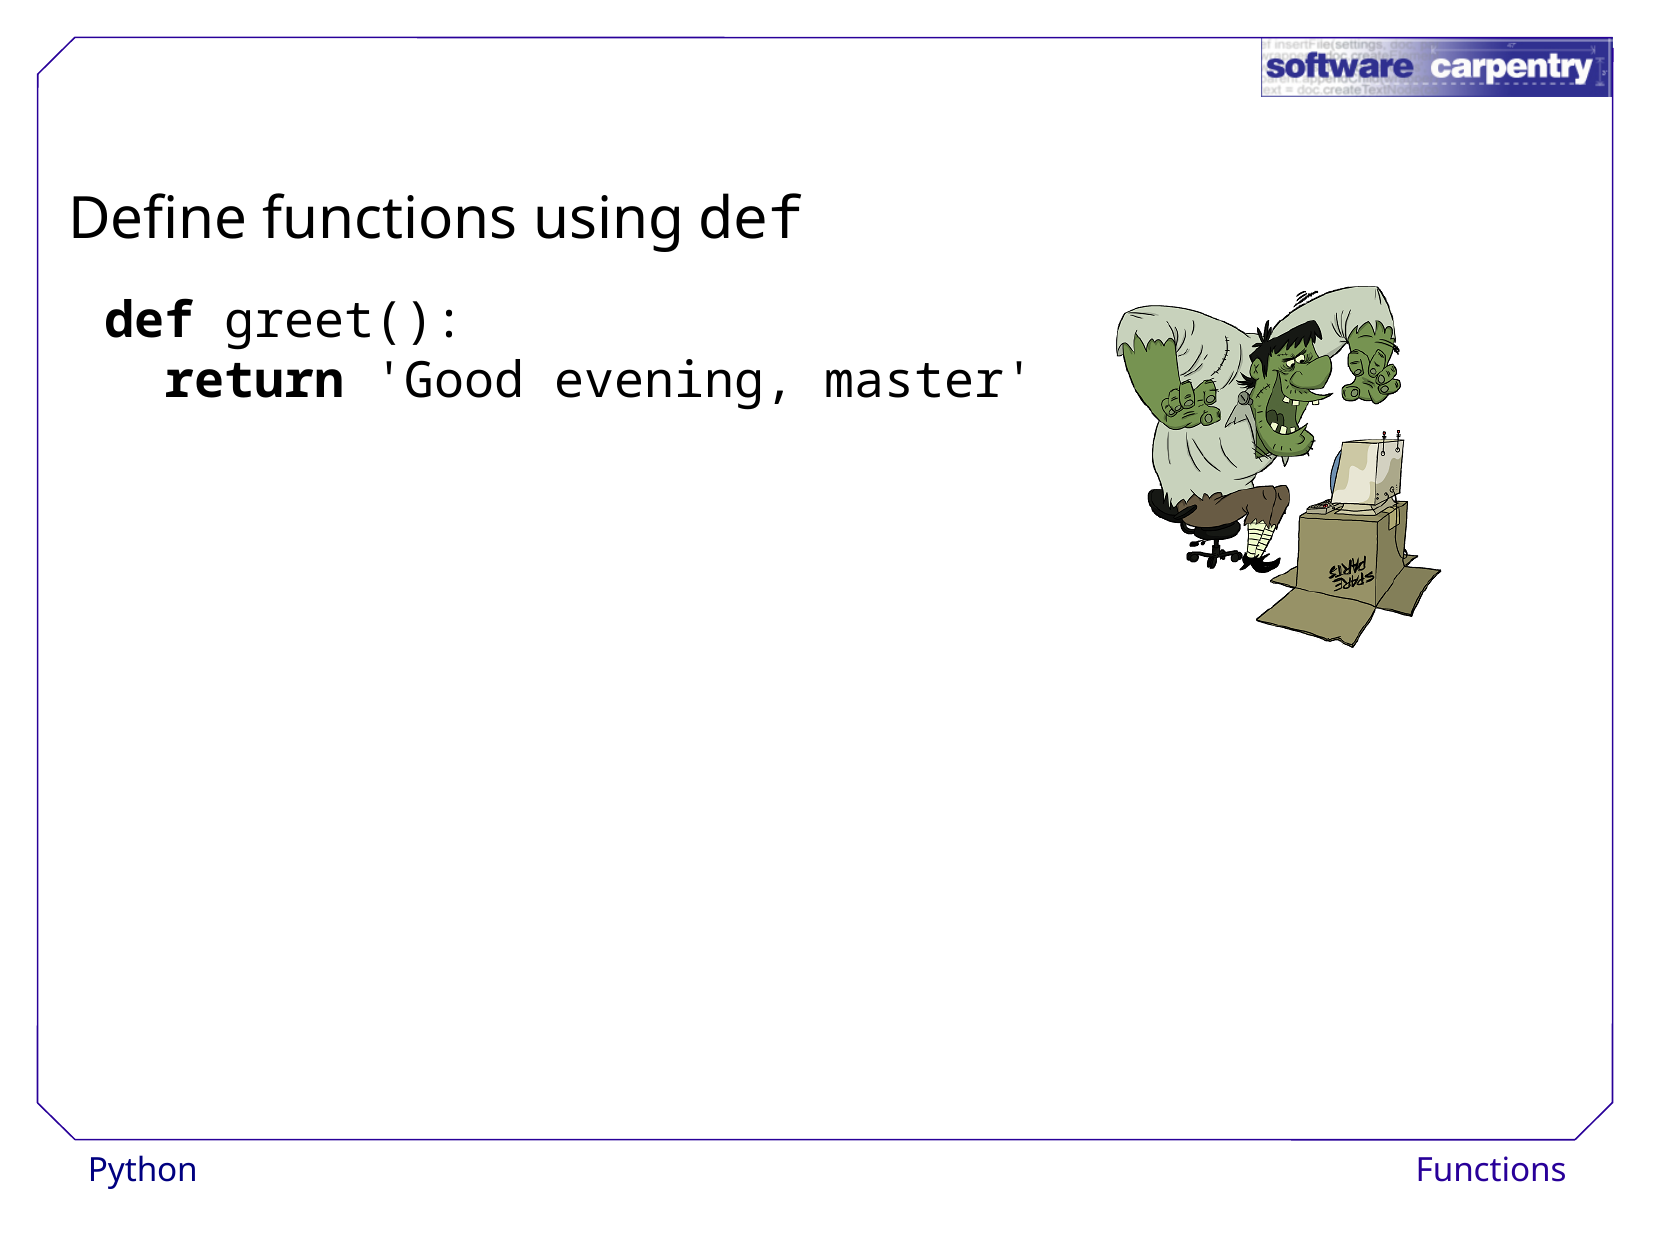

Define functions using def
def greet():
 return 'Good evening, master'